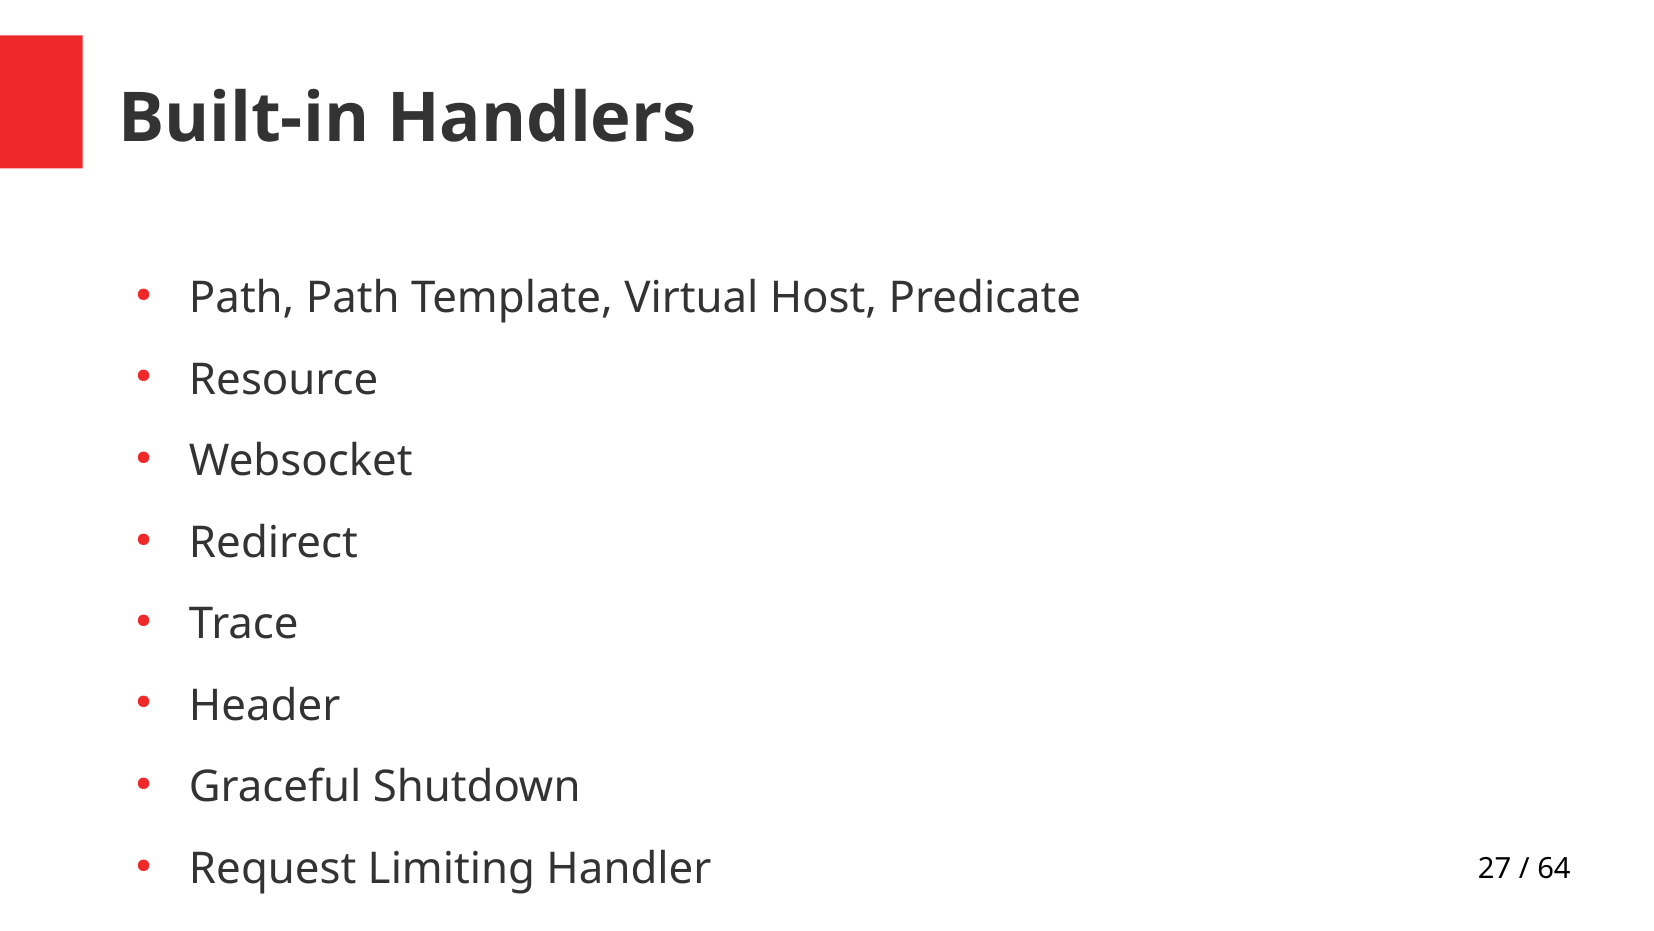

# Built-in Handlers
Path, Path Template, Virtual Host, Predicate
Resource
Websocket
Redirect
Trace
Header
Graceful Shutdown
Request Limiting Handler
27